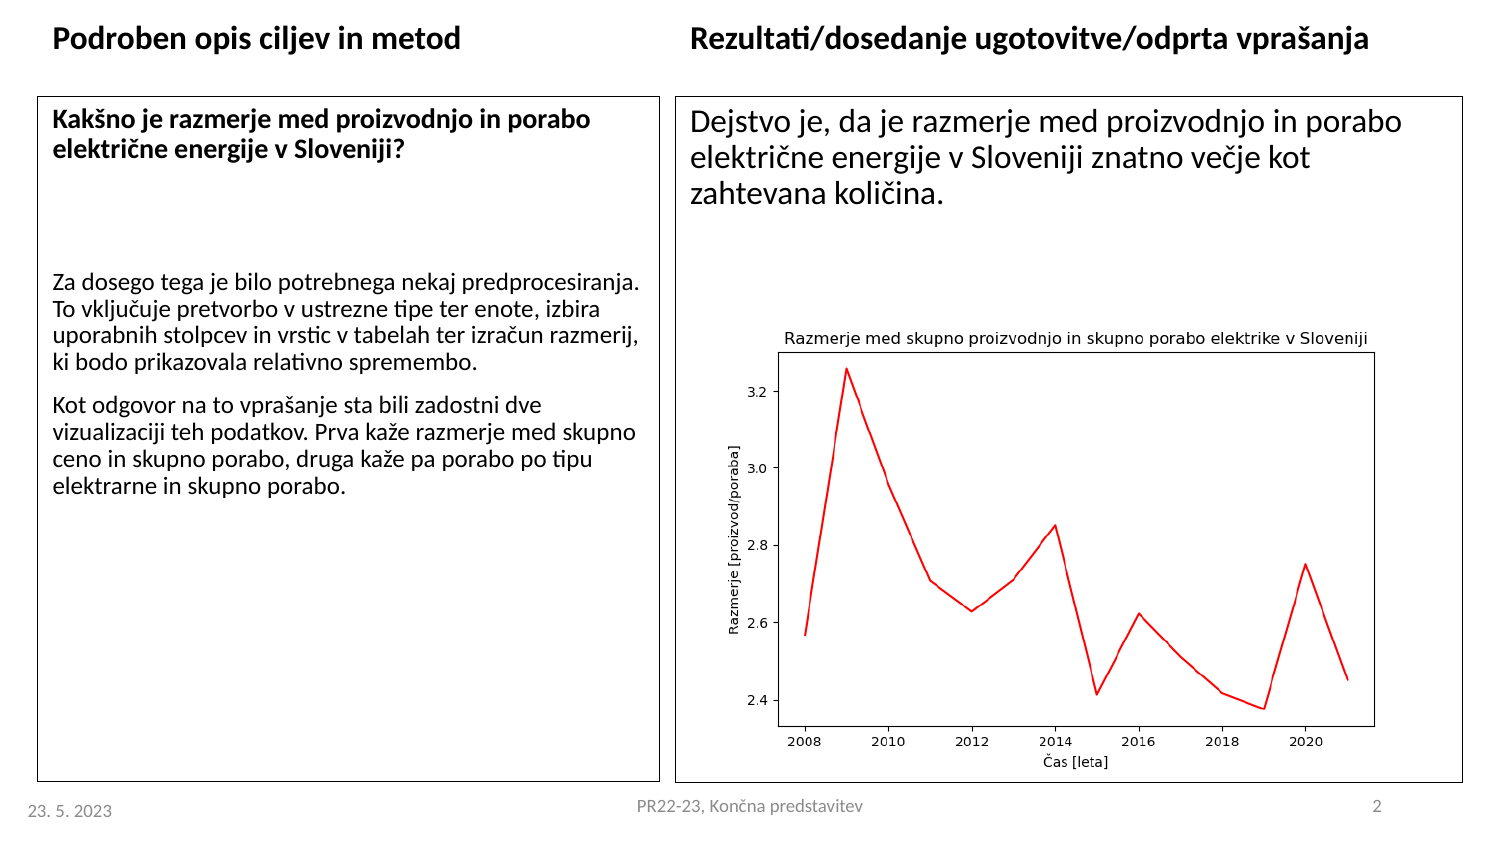

Podroben opis ciljev in metod
Rezultati/dosedanje ugotovitve/odprta vprašanja
# Kakšno je razmerje med proizvodnjo in porabo električne energije v Sloveniji?
Za dosego tega je bilo potrebnega nekaj predprocesiranja. To vključuje pretvorbo v ustrezne tipe ter enote, izbira uporabnih stolpcev in vrstic v tabelah ter izračun razmerij, ki bodo prikazovala relativno spremembo.
Kot odgovor na to vprašanje sta bili zadostni dve vizualizaciji teh podatkov. Prva kaže razmerje med skupno ceno in skupno porabo, druga kaže pa porabo po tipu elektrarne in skupno porabo.
Dejstvo je, da je razmerje med proizvodnjo in porabo električne energije v Sloveniji znatno večje kot zahtevana količina.
PR22-23, Končna predstavitev
2
23. 5. 2023